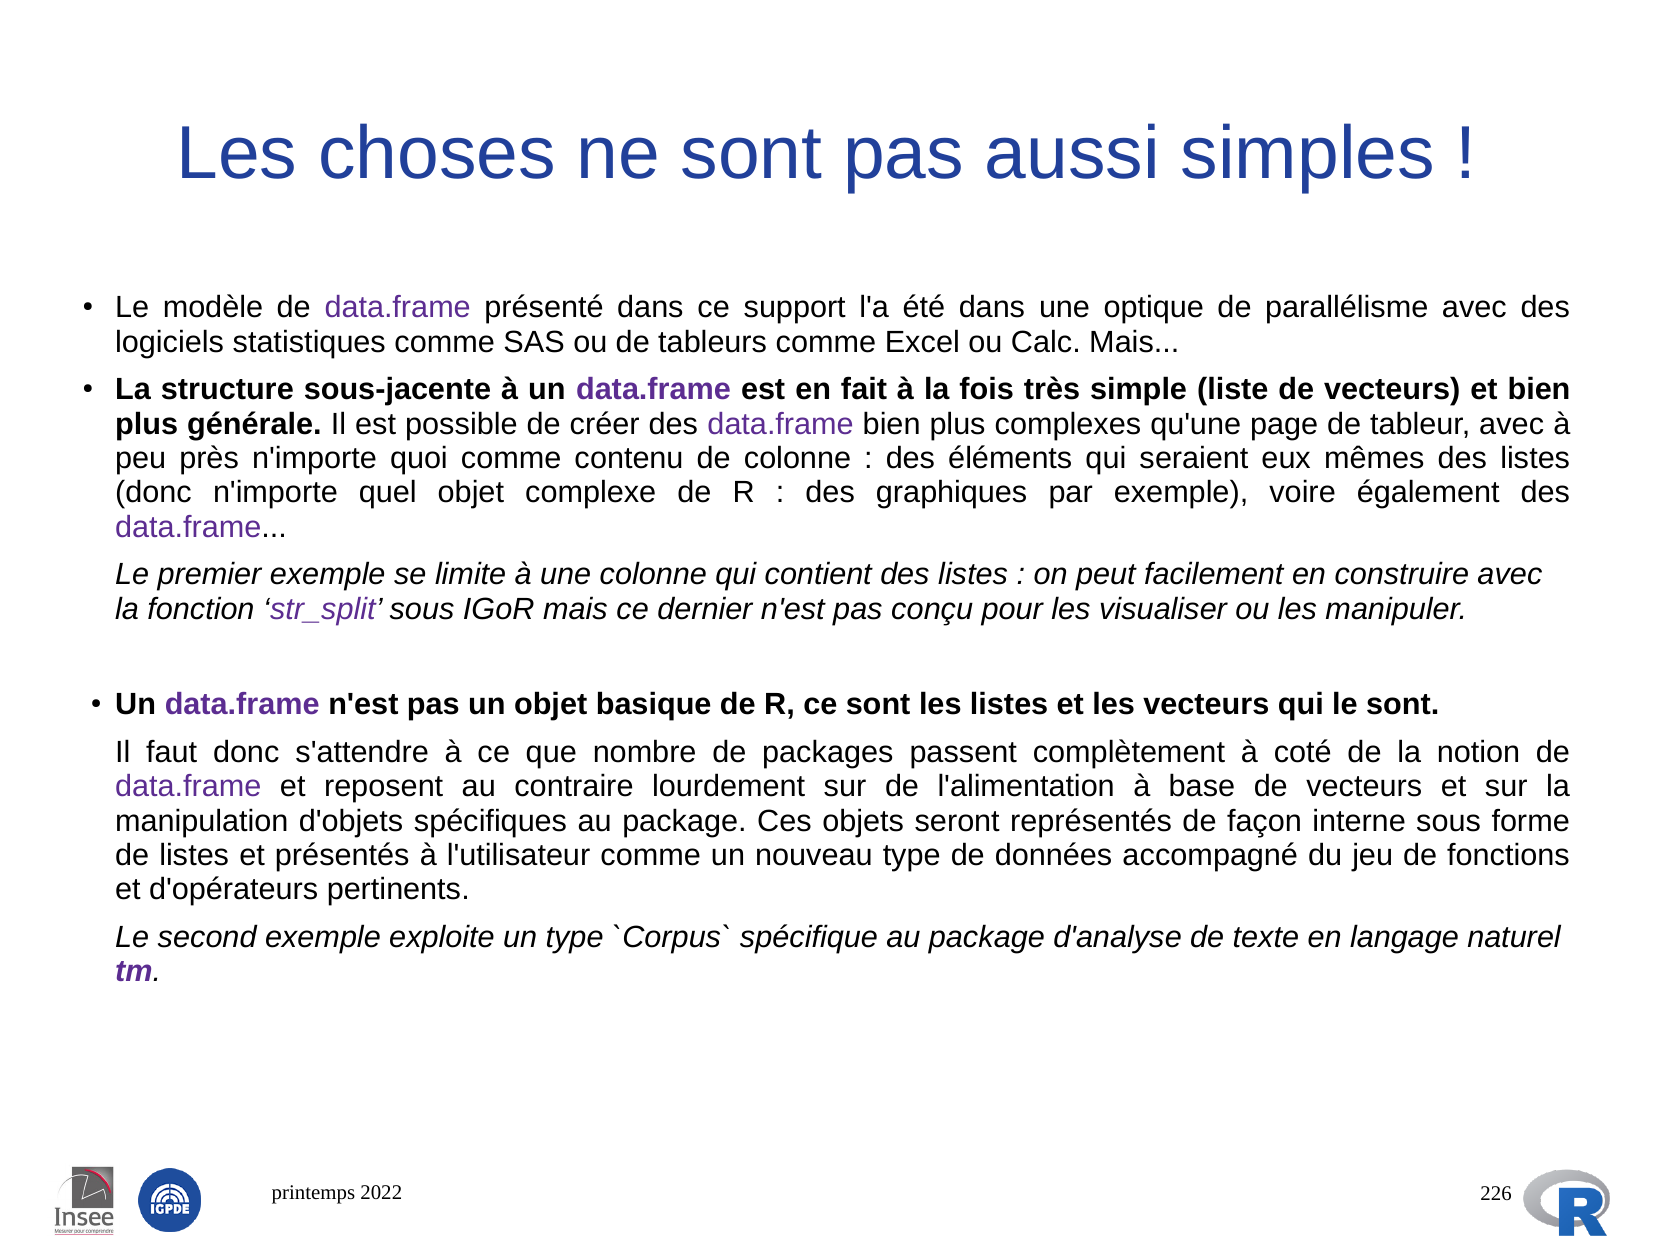

# Les choses ne sont pas aussi simples !
Le modèle de data.frame présenté dans ce support l'a été dans une optique de parallélisme avec des logiciels statistiques comme SAS ou de tableurs comme Excel ou Calc. Mais...
La structure sous-jacente à un data.frame est en fait à la fois très simple (liste de vecteurs) et bien plus générale. Il est possible de créer des data.frame bien plus complexes qu'une page de tableur, avec à peu près n'importe quoi comme contenu de colonne : des éléments qui seraient eux mêmes des listes (donc n'importe quel objet complexe de R : des graphiques par exemple), voire également des data.frame...
Le premier exemple se limite à une colonne qui contient des listes : on peut facilement en construire avec la fonction ‘str_split’ sous IGoR mais ce dernier n'est pas conçu pour les visualiser ou les manipuler.
Un data.frame n'est pas un objet basique de R, ce sont les listes et les vecteurs qui le sont.
Il faut donc s'attendre à ce que nombre de packages passent complètement à coté de la notion de data.frame et reposent au contraire lourdement sur de l'alimentation à base de vecteurs et sur la manipulation d'objets spécifiques au package. Ces objets seront représentés de façon interne sous forme de listes et présentés à l'utilisateur comme un nouveau type de données accompagné du jeu de fonctions et d'opérateurs pertinents.
Le second exemple exploite un type `Corpus` spécifique au package d'analyse de texte en langage naturel tm.
printemps 2022
226